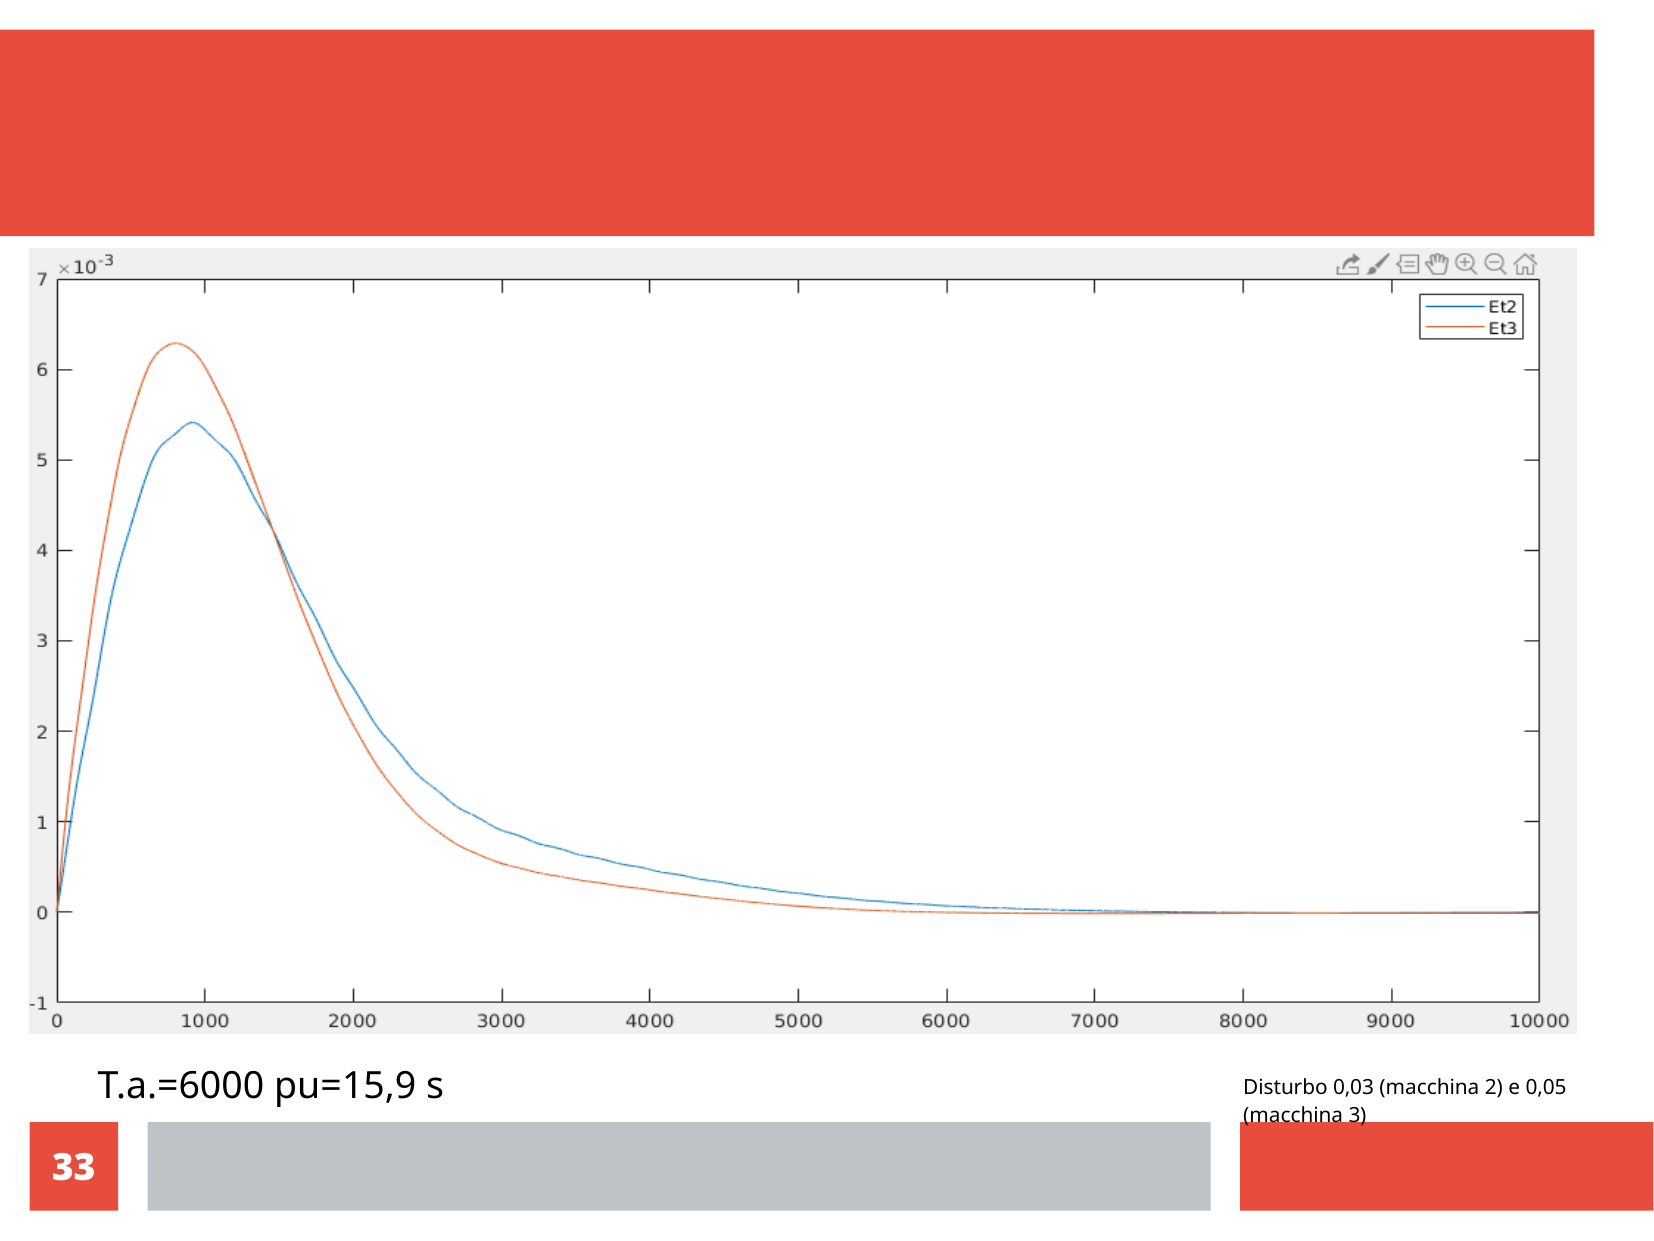

Macchina 2
Macchina 3
T.a.=6000 pu=15,9 s
Disturbo 0,03 (macchina 2) e 0,05 (macchina 3)
33